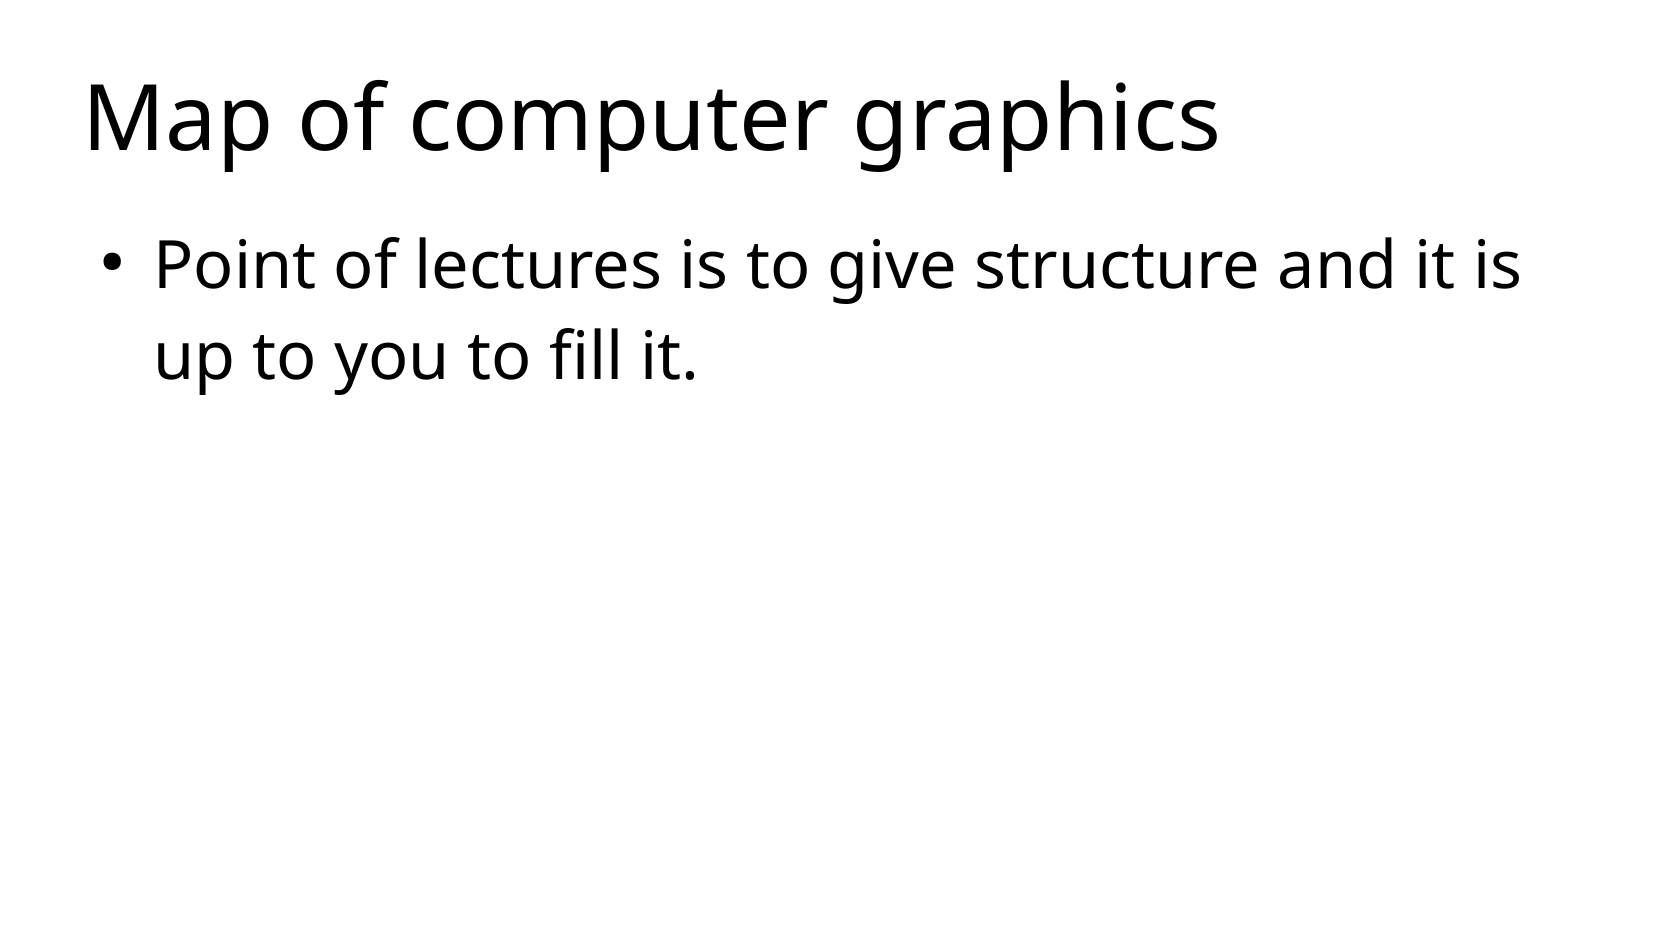

# Map of computer graphics
Point of lectures is to give structure and it is up to you to fill it.